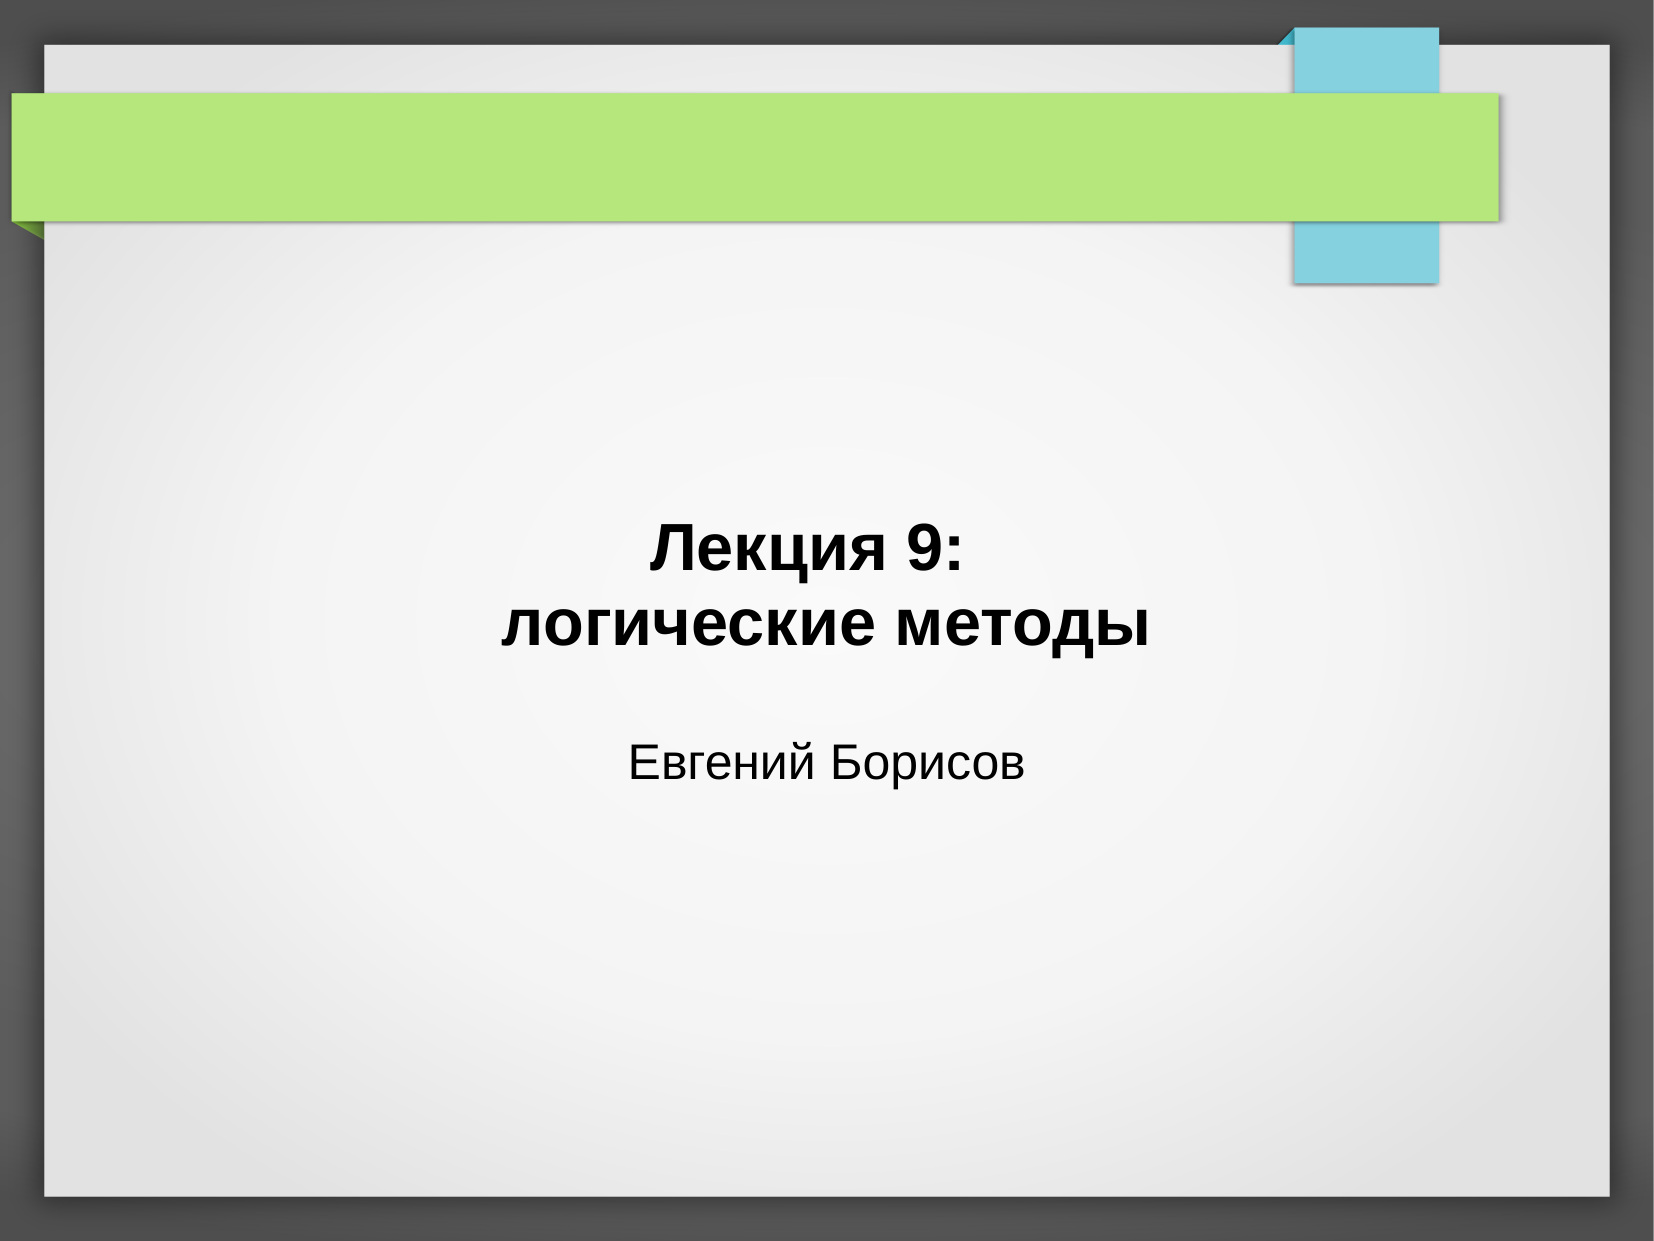

# Лекция 9:
логические методы
Евгений Борисов